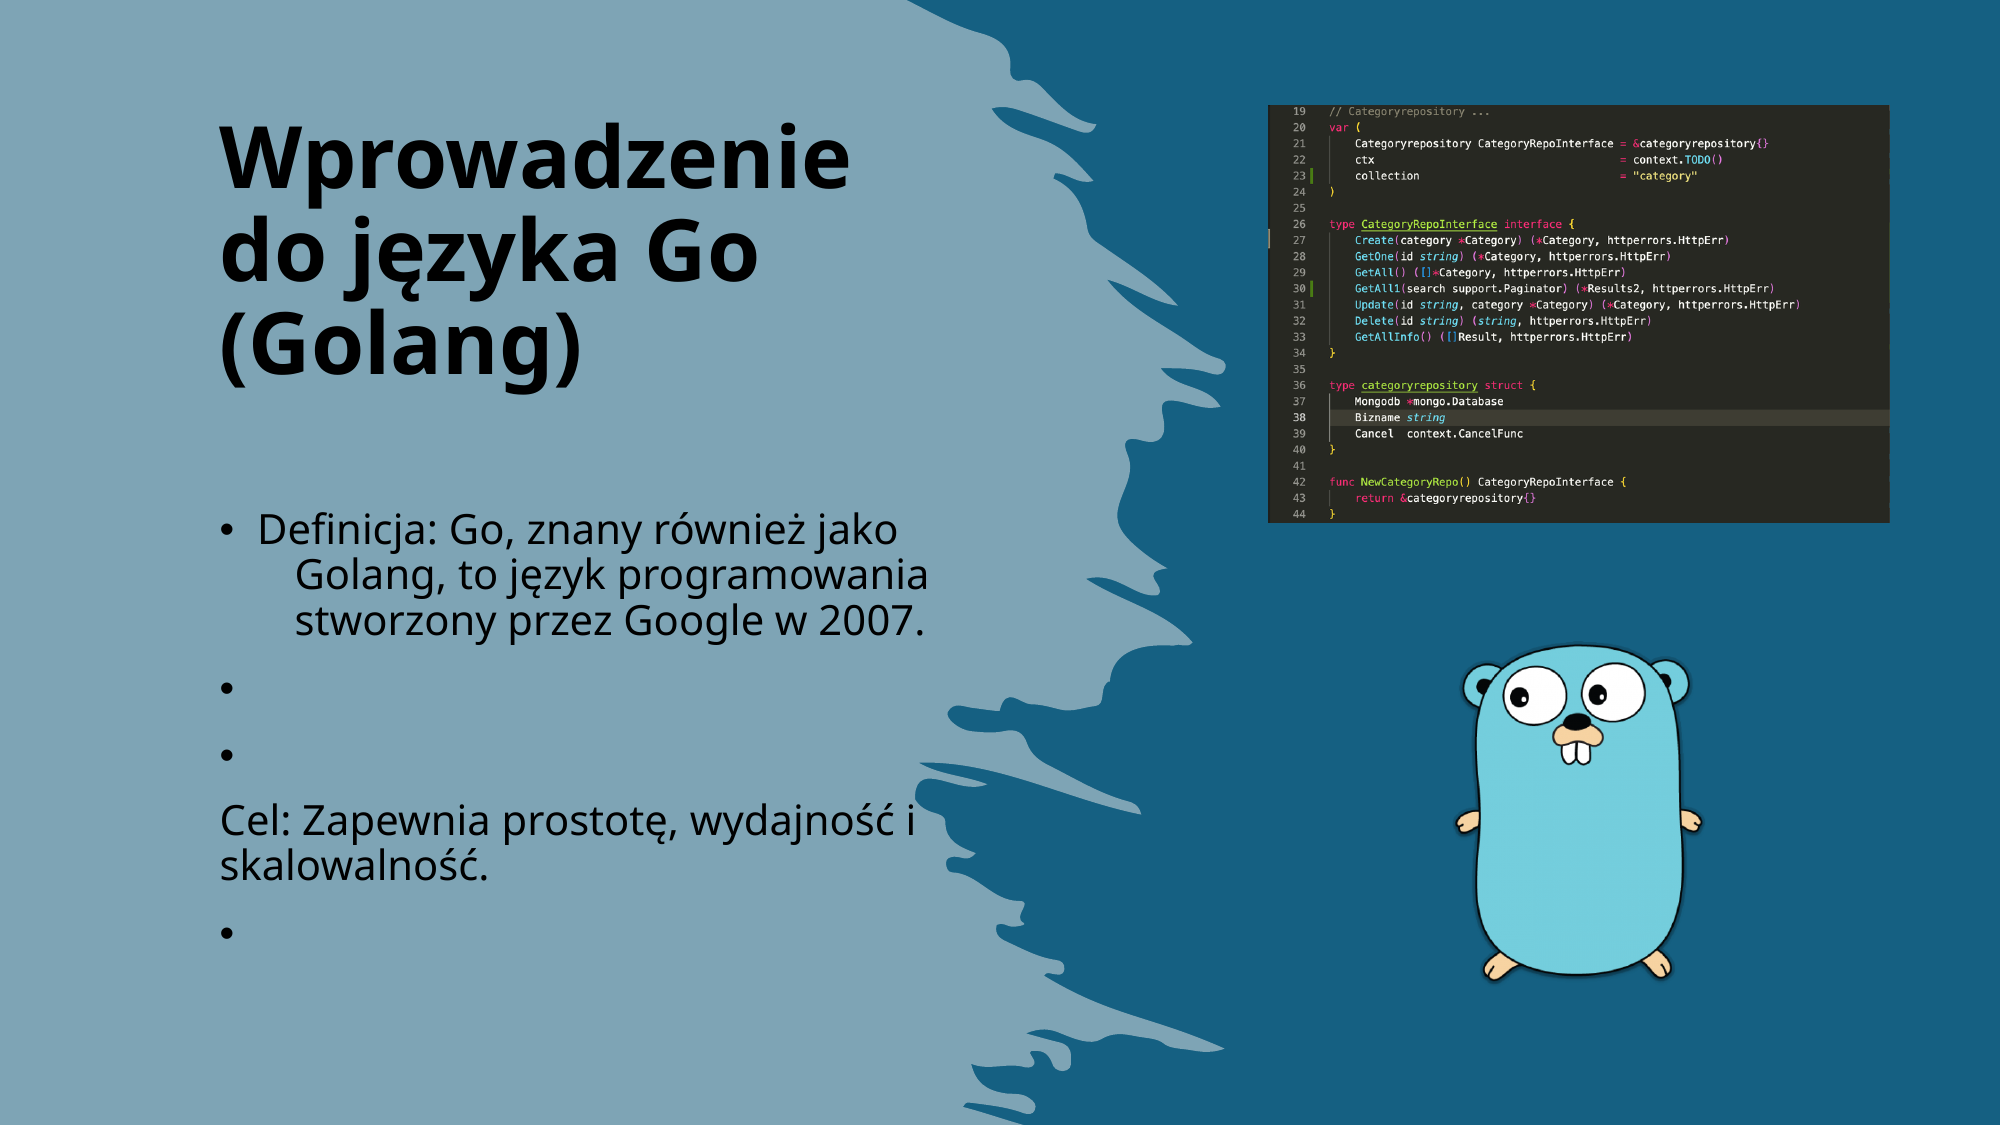

# Wprowadzenie do języka Go (Golang)
Definicja: Go, znany również jako Golang, to język programowania stworzony przez Google w 2007.
Cel: Zapewnia prostotę, wydajność i skalowalność.